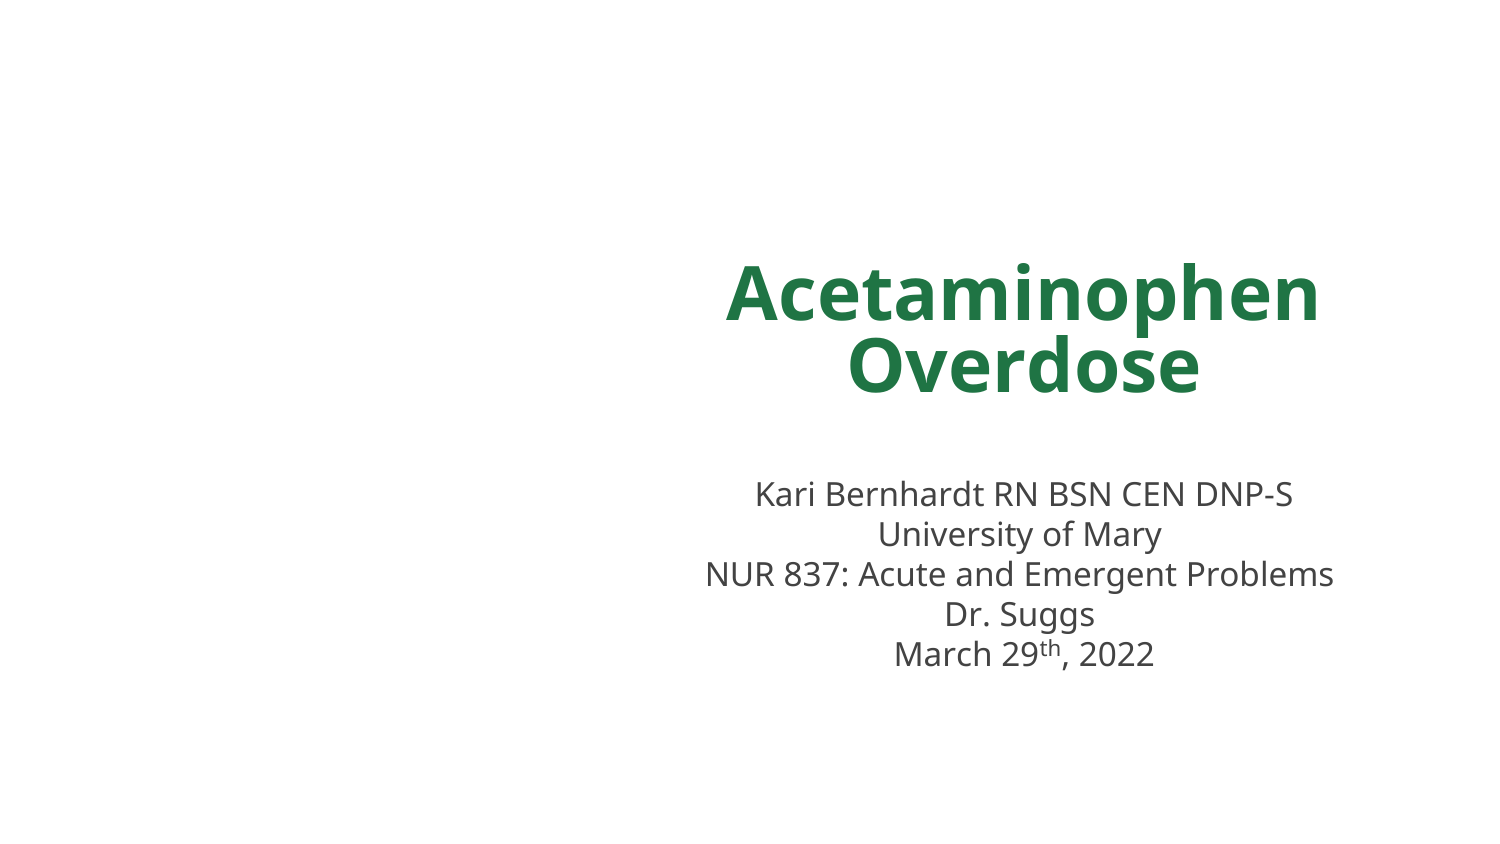

# Acetaminophen Overdose
Kari Bernhardt RN BSN CEN DNP-S
University of Mary
NUR 837: Acute and Emergent Problems
Dr. Suggs
March 29th, 2022